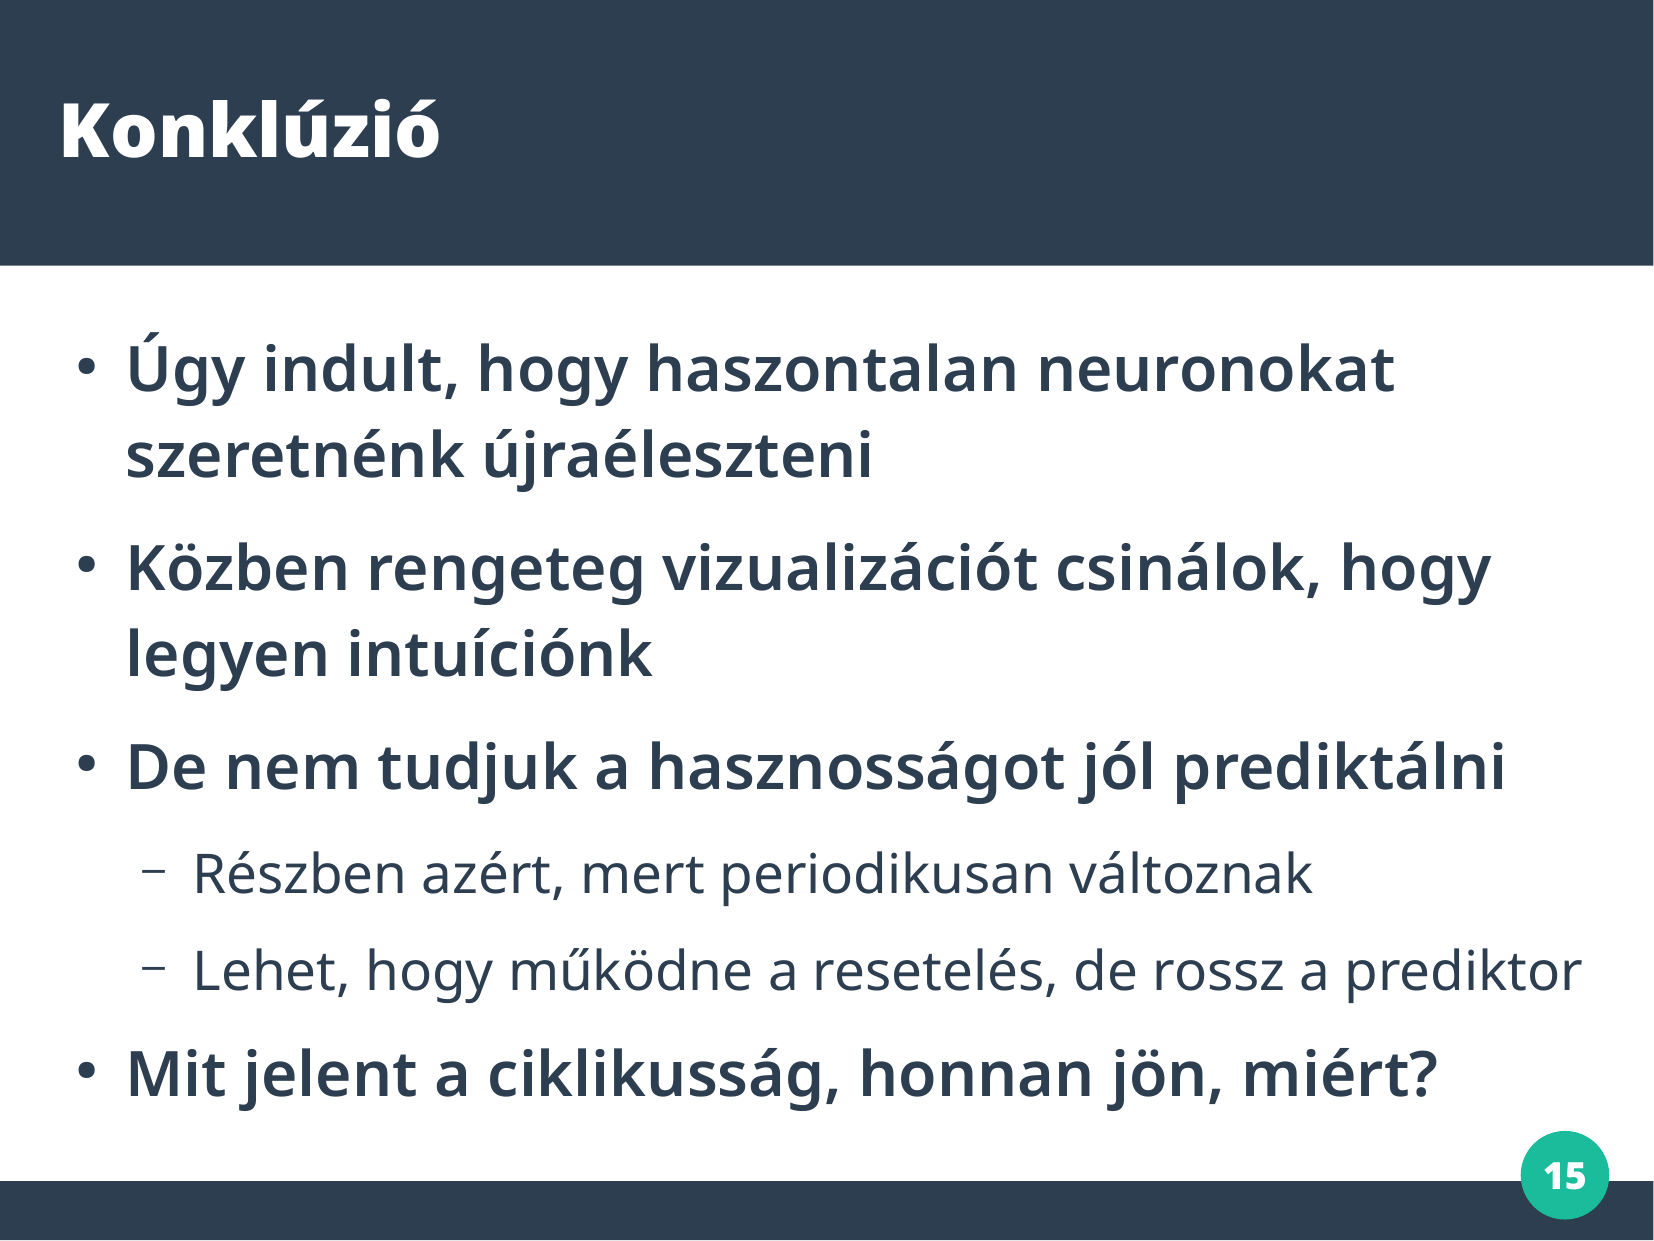

# Konklúzió
Úgy indult, hogy haszontalan neuronokat szeretnénk újraéleszteni
Közben rengeteg vizualizációt csinálok, hogy legyen intuíciónk
De nem tudjuk a hasznosságot jól prediktálni
Részben azért, mert periodikusan változnak
Lehet, hogy működne a resetelés, de rossz a prediktor
Mit jelent a ciklikusság, honnan jön, miért?
15